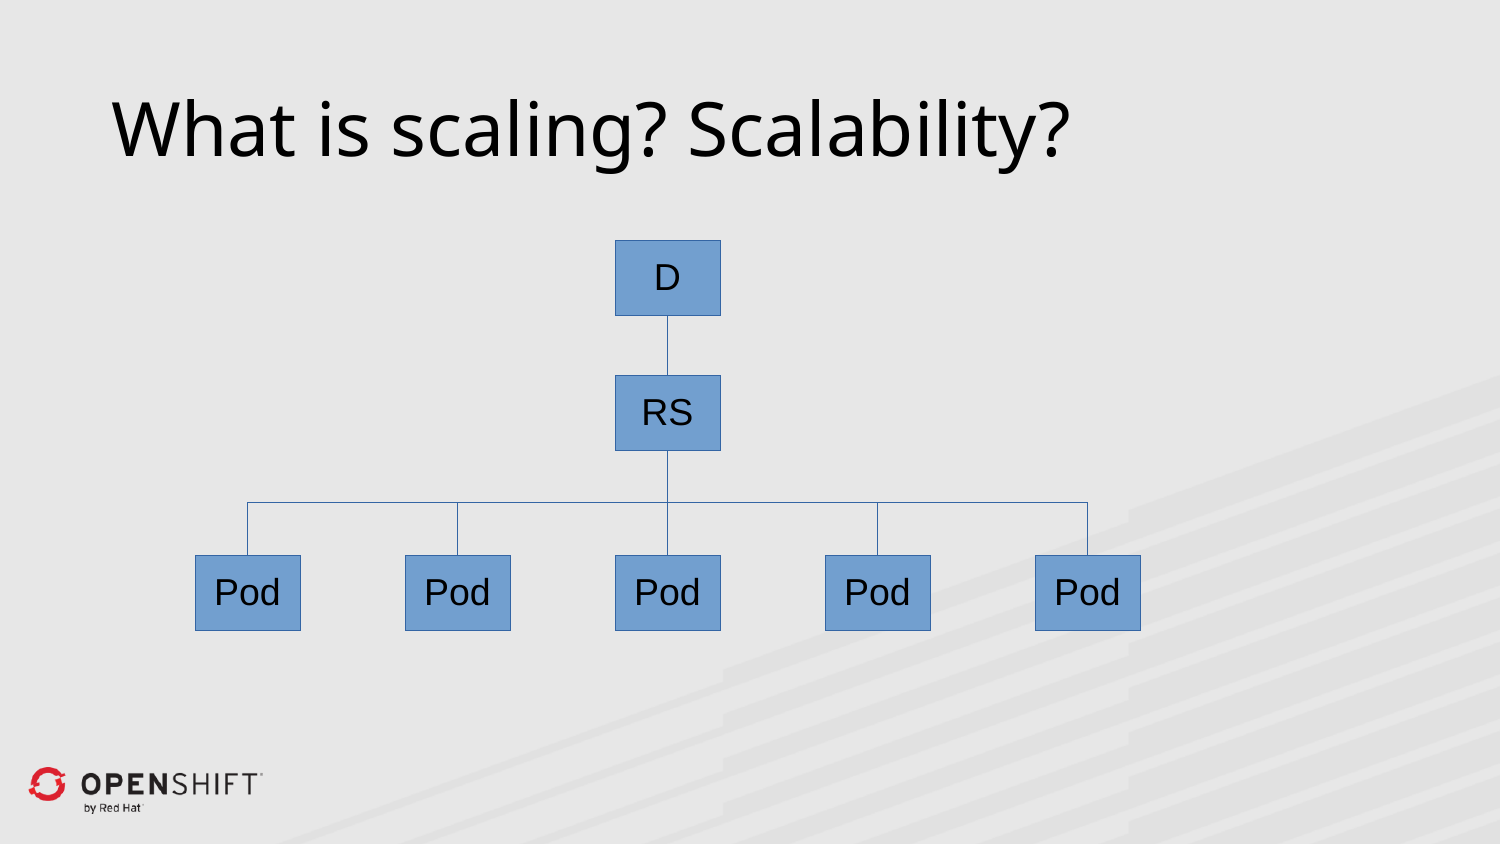

What is scaling? Scalability?
#
D
RS
Pod
Pod
Pod
Pod
Pod